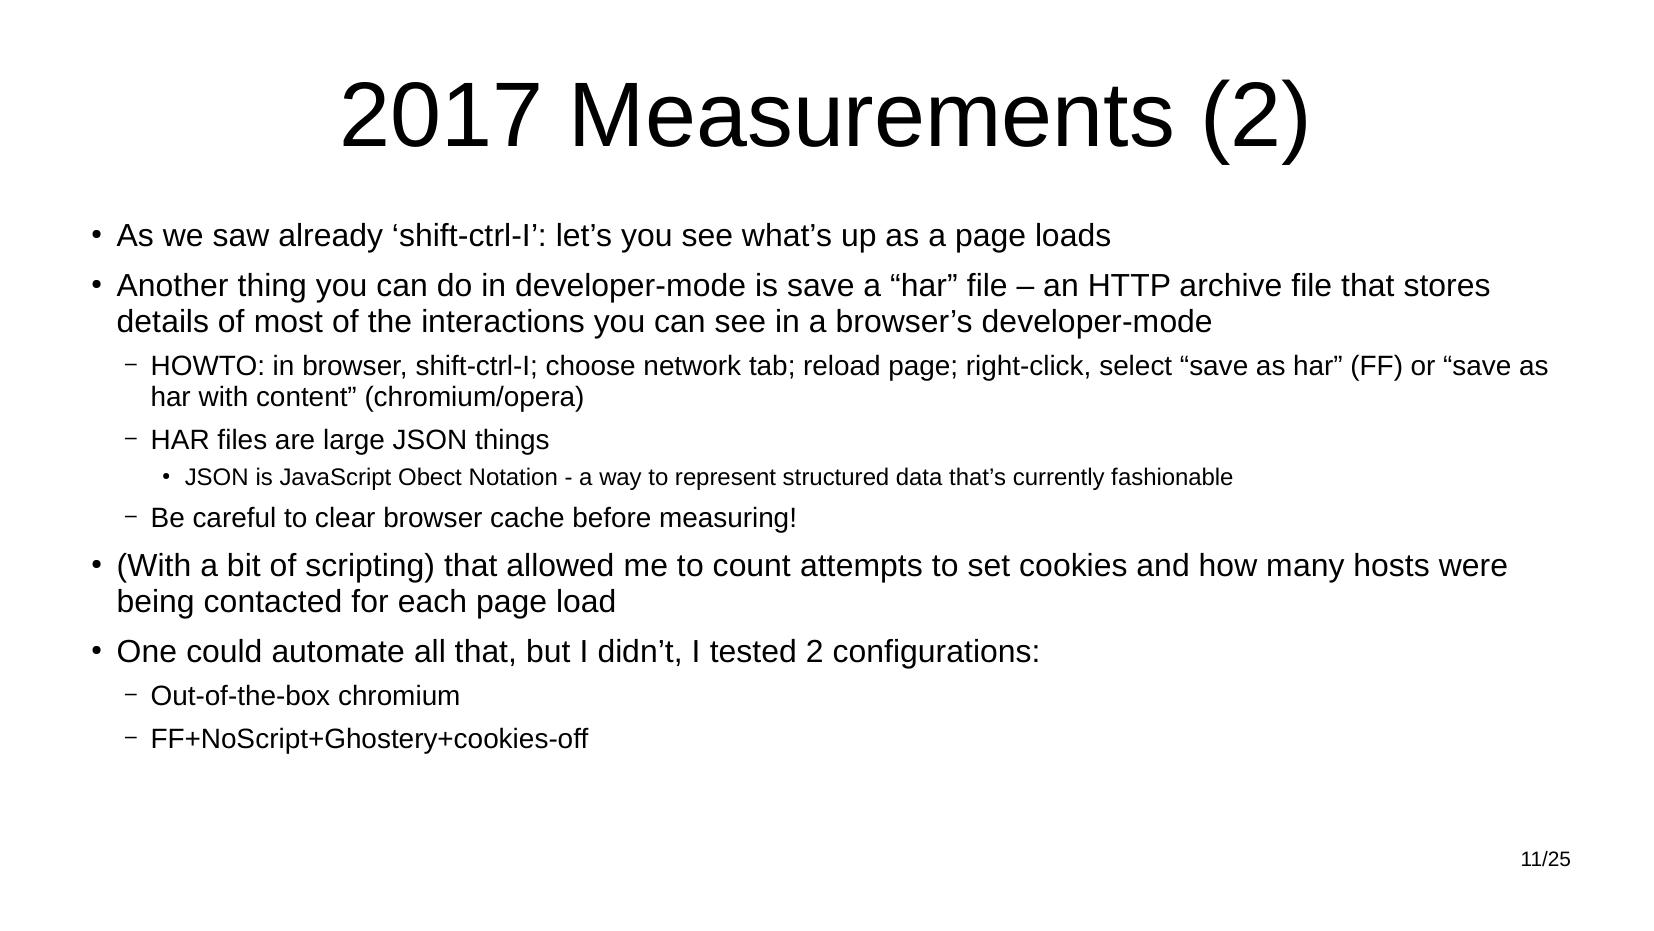

# 2017 Measurements (2)
As we saw already ‘shift-ctrl-I’: let’s you see what’s up as a page loads
Another thing you can do in developer-mode is save a “har” file – an HTTP archive file that stores details of most of the interactions you can see in a browser’s developer-mode
HOWTO: in browser, shift-ctrl-I; choose network tab; reload page; right-click, select “save as har” (FF) or “save as har with content” (chromium/opera)
HAR files are large JSON things
JSON is JavaScript Obect Notation - a way to represent structured data that’s currently fashionable
Be careful to clear browser cache before measuring!
(With a bit of scripting) that allowed me to count attempts to set cookies and how many hosts were being contacted for each page load
One could automate all that, but I didn’t, I tested 2 configurations:
Out-of-the-box chromium
FF+NoScript+Ghostery+cookies-off
11